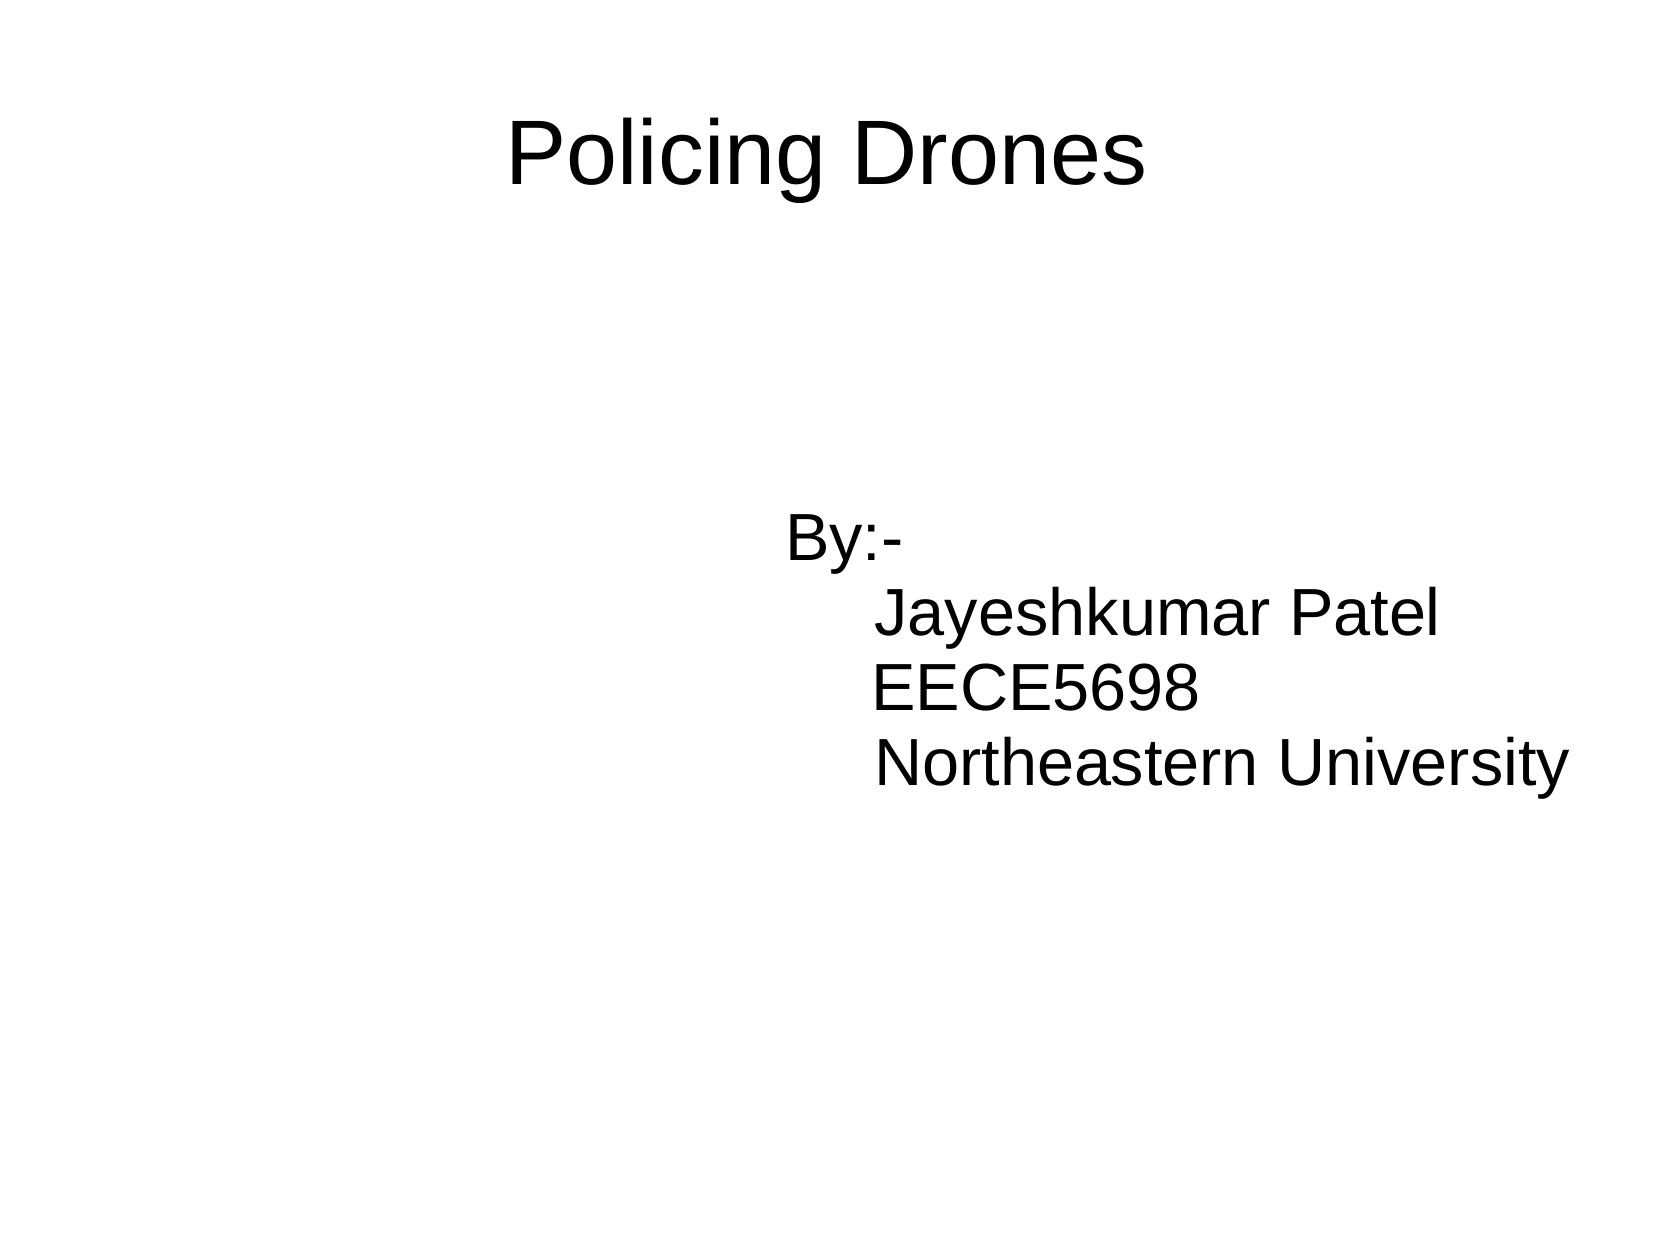

# Policing Drones
By:-
Jayeshkumar Patel
EECE5698
Northeastern University